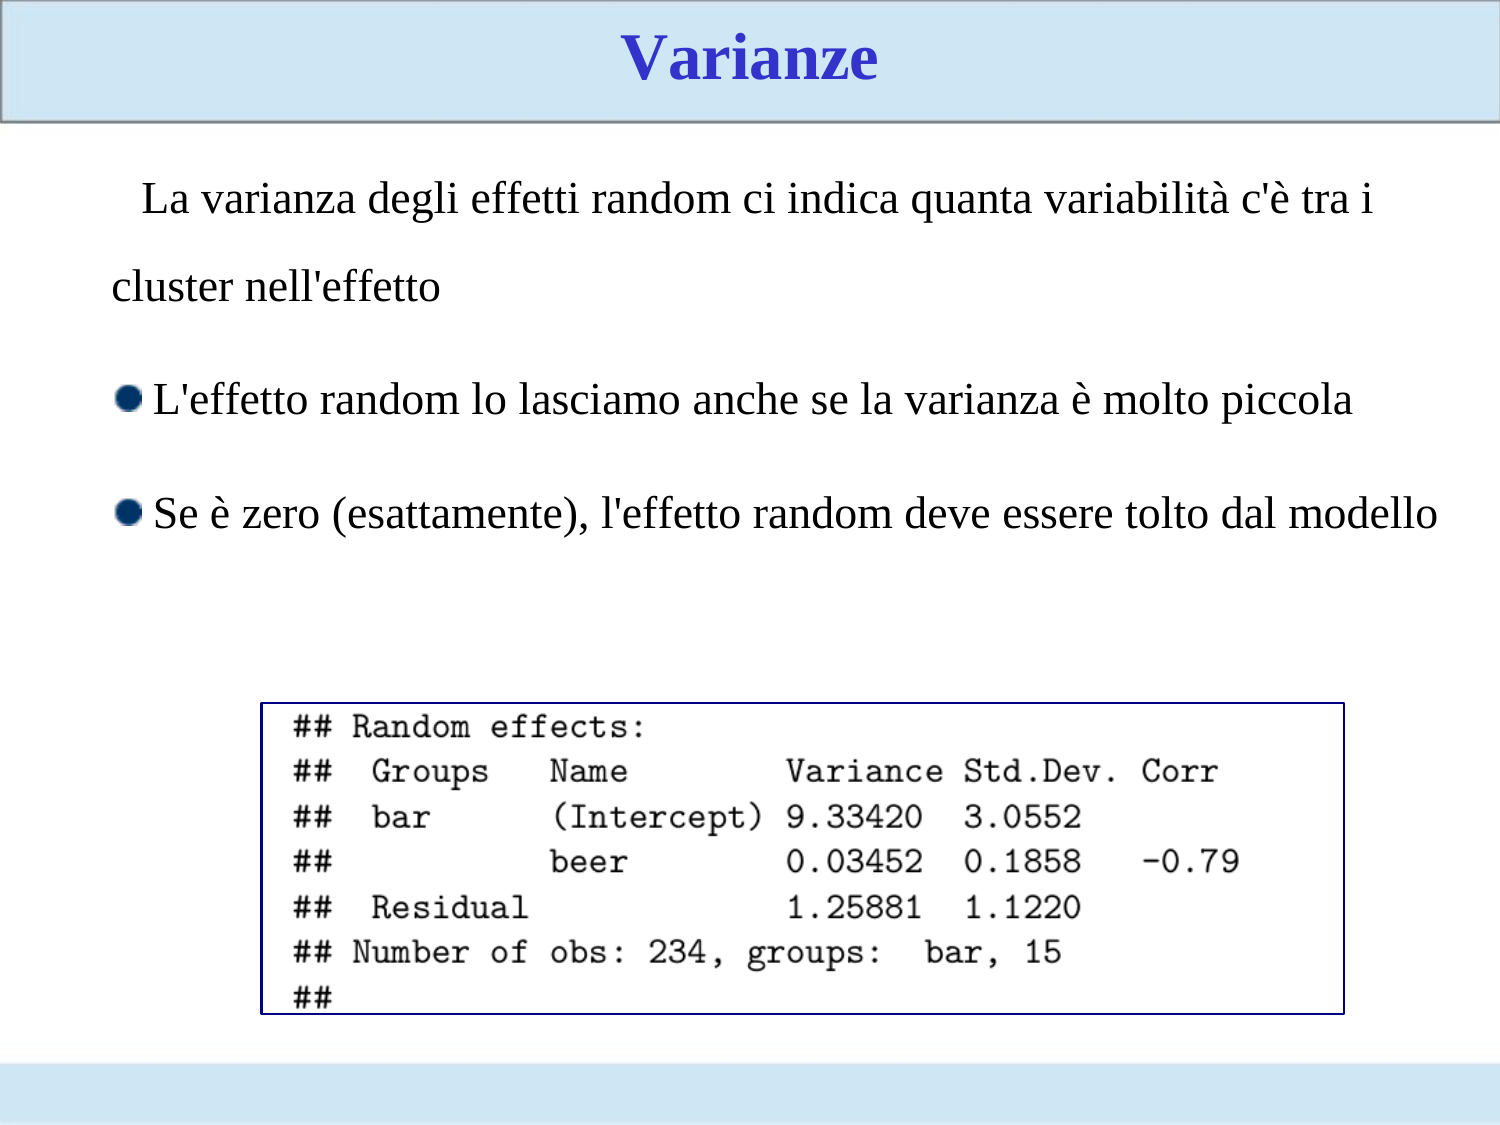

# Varianze
La varianza degli effetti random ci indica quanta variabilità c'è tra i cluster nell'effetto
 L'effetto random lo lasciamo anche se la varianza è molto piccola
 Se è zero (esattamente), l'effetto random deve essere tolto dal modello
49